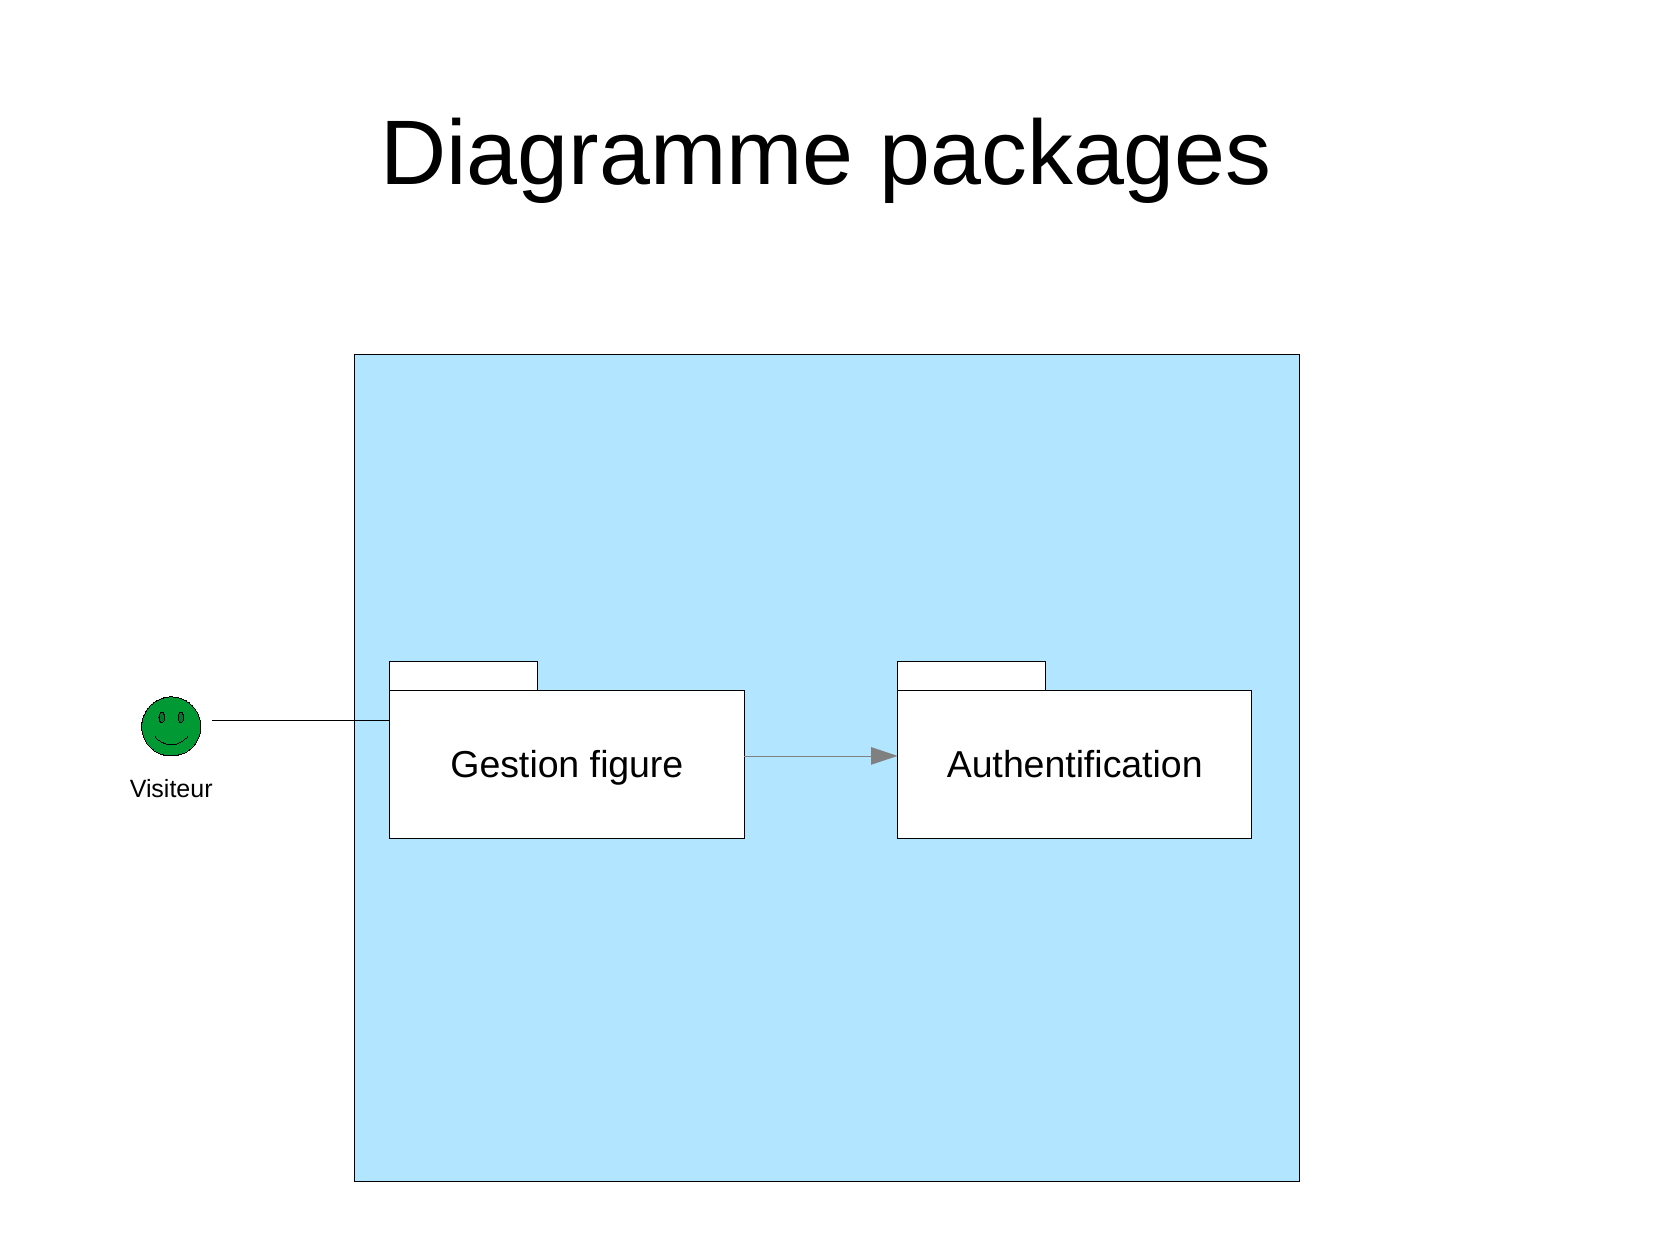

# Diagramme packages
Gestion figure
Authentification
Visiteur